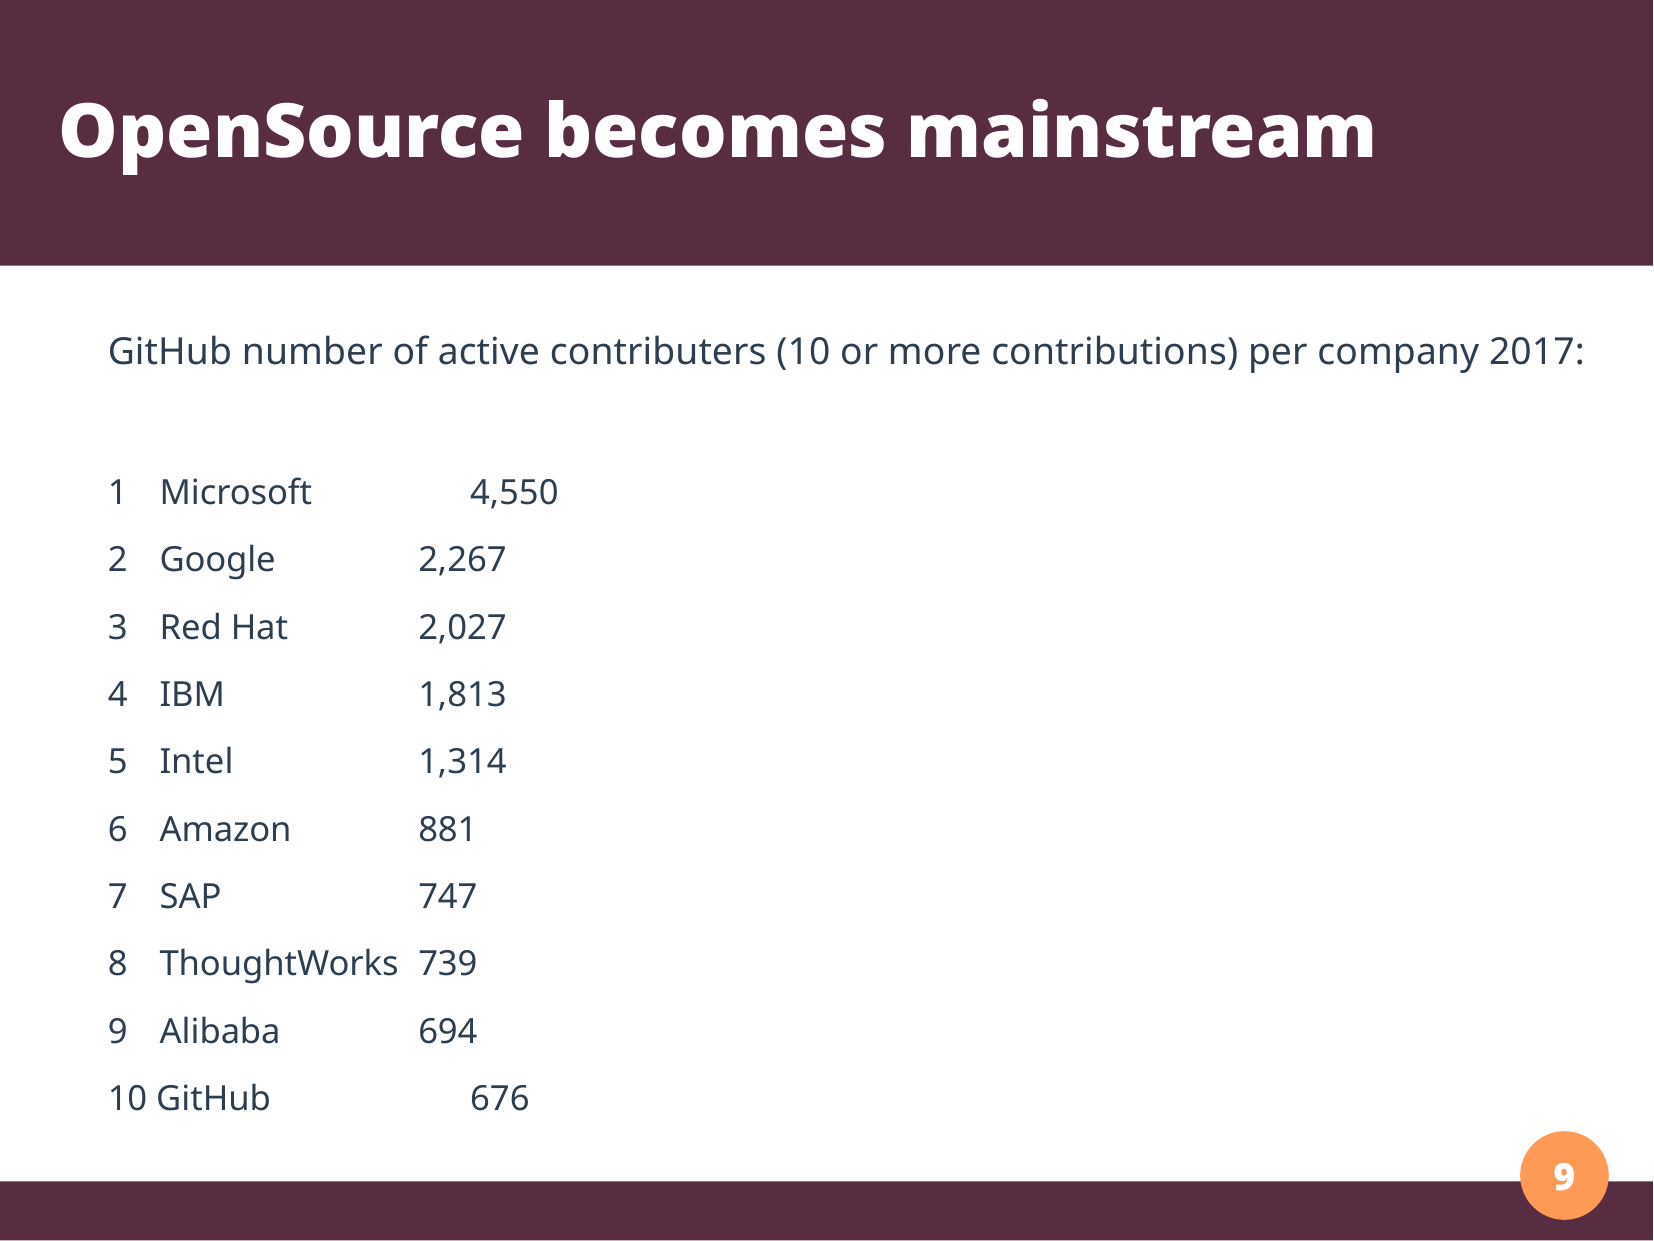

# OpenSource becomes mainstream
GitHub number of active contributers (10 or more contributions) per company 2017:
1 	Microsoft 	 				 	4,550
2 	Google 				 	 			2,267
3 	Red Hat 		 				 			2,027
4 	IBM 			 			 		 	1,813
5 	Intel 	 	 		 	1,314
6 	Amazon			 		 	881
7 	SAP 			 			 			 	747
8 	ThoughtWorks 	739
9 	Alibaba 	 			 	694
10 GitHub 	 			 	 	676
9